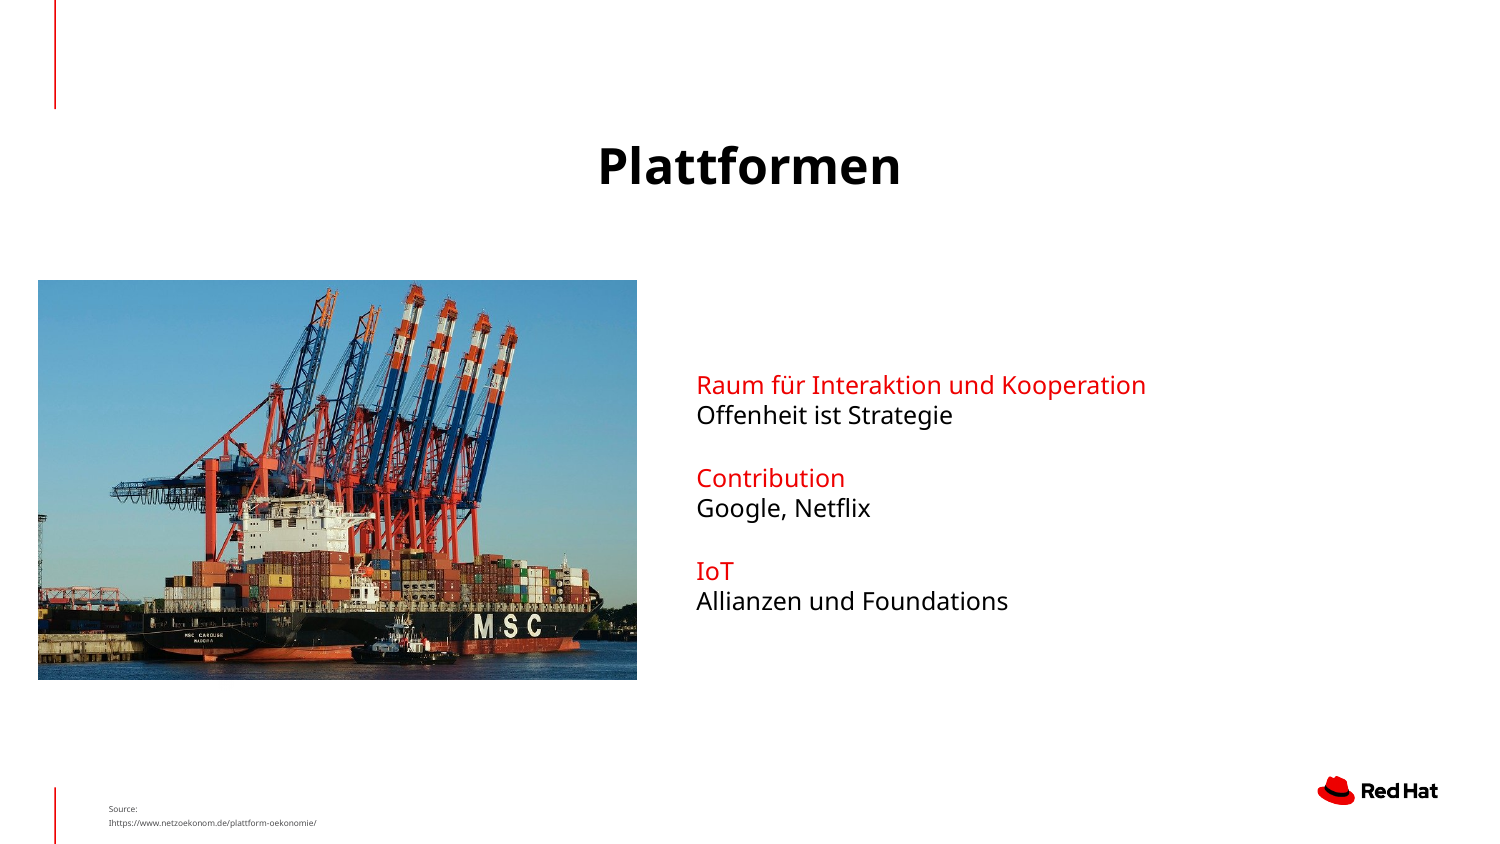

Plattformen
Raum für Interaktion und Kooperation
Offenheit ist Strategie
Contribution
Google, Netflix
IoT
Allianzen und Foundations
Source:
Ihttps://www.netzoekonom.de/plattform-oekonomie/